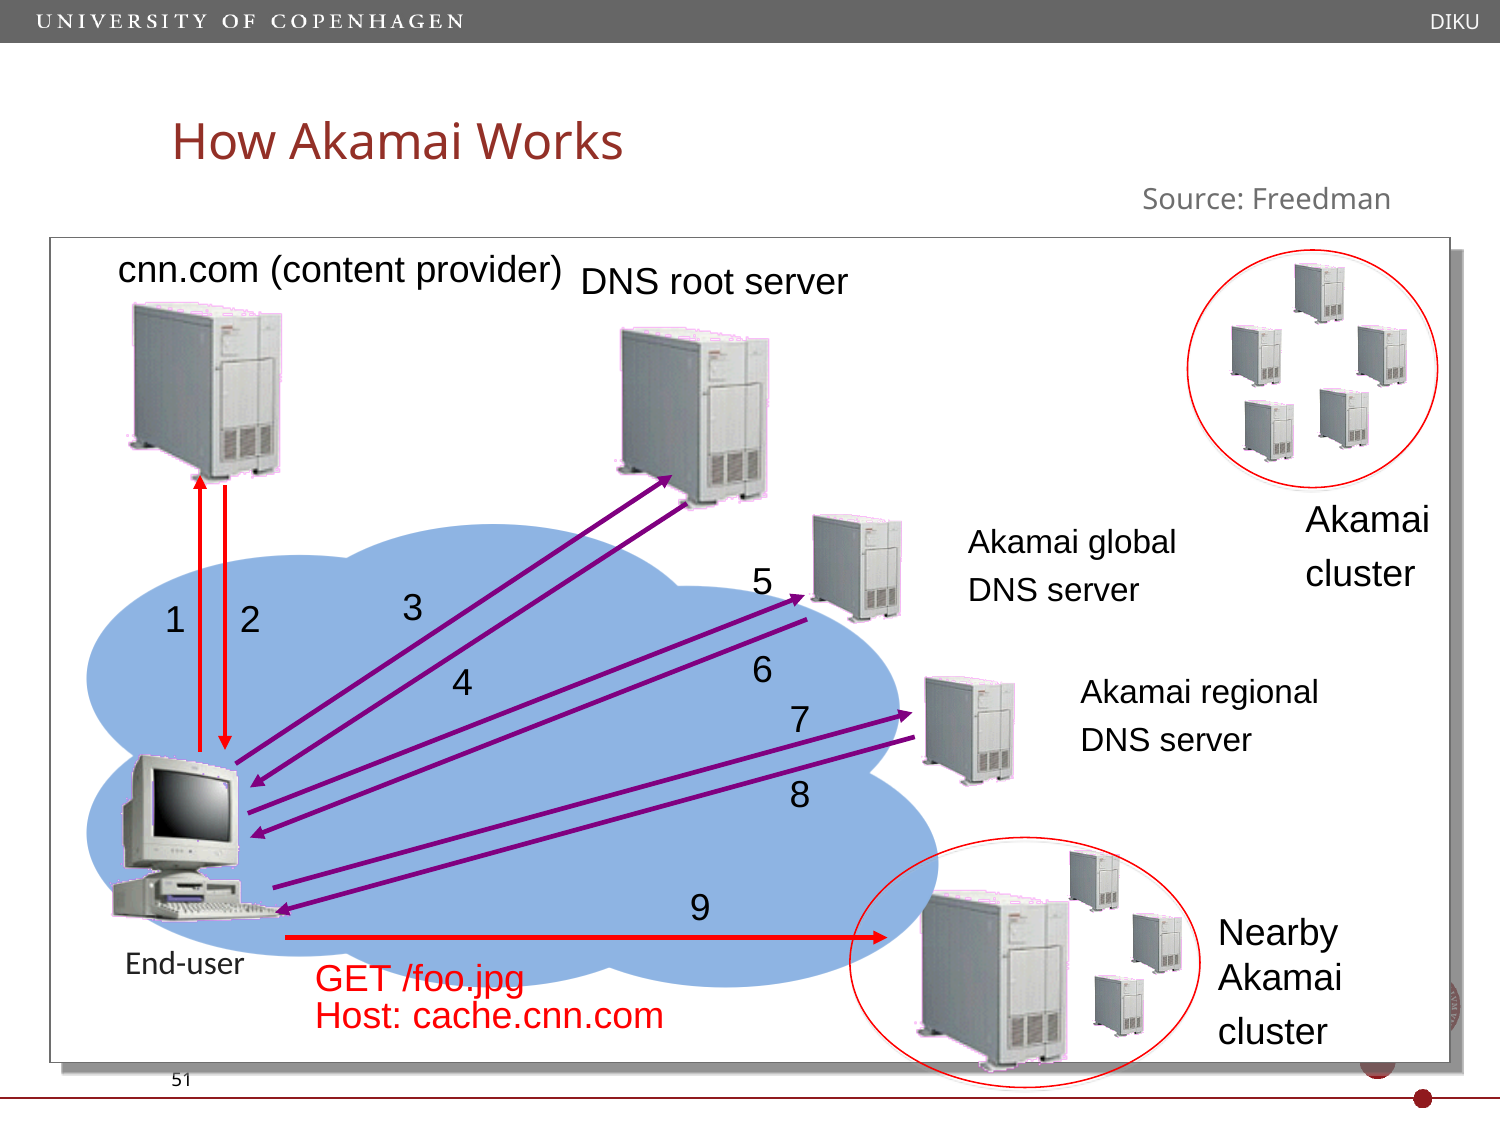

DIKU
# How Akamai Works
Source: Freedman
cnn.com (content provider)
DNS root server
Akamai
cluster
Akamai global
DNS server
5
3
1
2
6
4
Akamai regional
DNS server
7
8
9
Nearby
Akamai
cluster
End-user
GET /foo.jpg
Host: cache.cnn.com